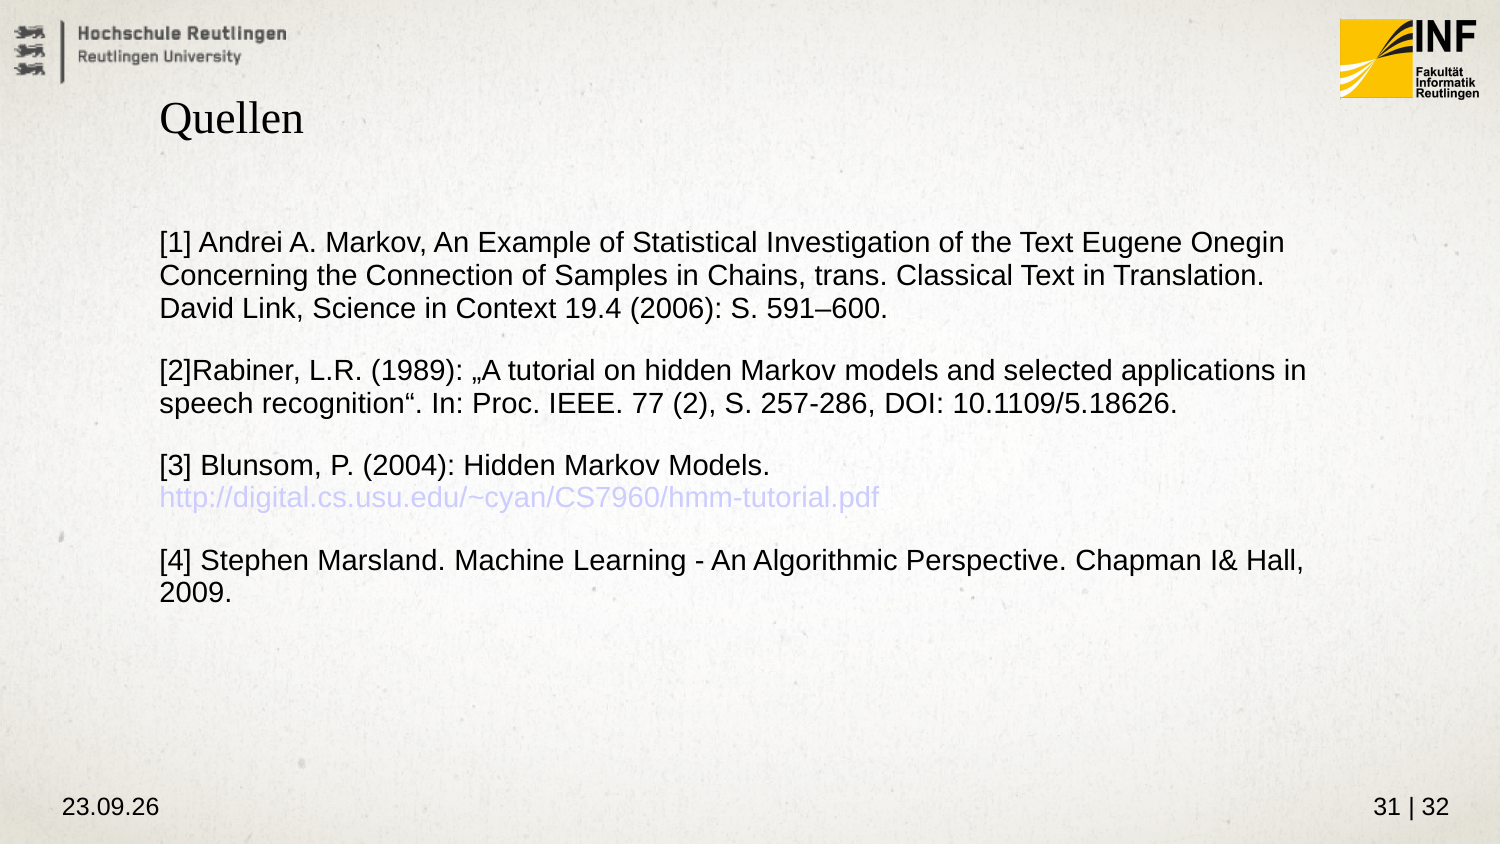

# Quellen
[1] Andrei A. Markov, An Example of Statistical Investigation of the Text Eugene Onegin Concerning the Connection of Samples in Chains, trans. Classical Text in Translation. David Link, Science in Context 19.4 (2006): S. 591–600.
[2]Rabiner, L.R. (1989): „A tutorial on hidden Markov models and selected applications in speech recognition“. In: Proc. IEEE. 77 (2), S. 257-286, DOI: 10.1109/5.18626.
[3] Blunsom, P. (2004): Hidden Markov Models. http://digital.cs.usu.edu/~cyan/CS7960/hmm-tutorial.pdf
[4] Stephen Marsland. Machine Learning - An Algorithmic Perspective. Chapman I& Hall, 2009.